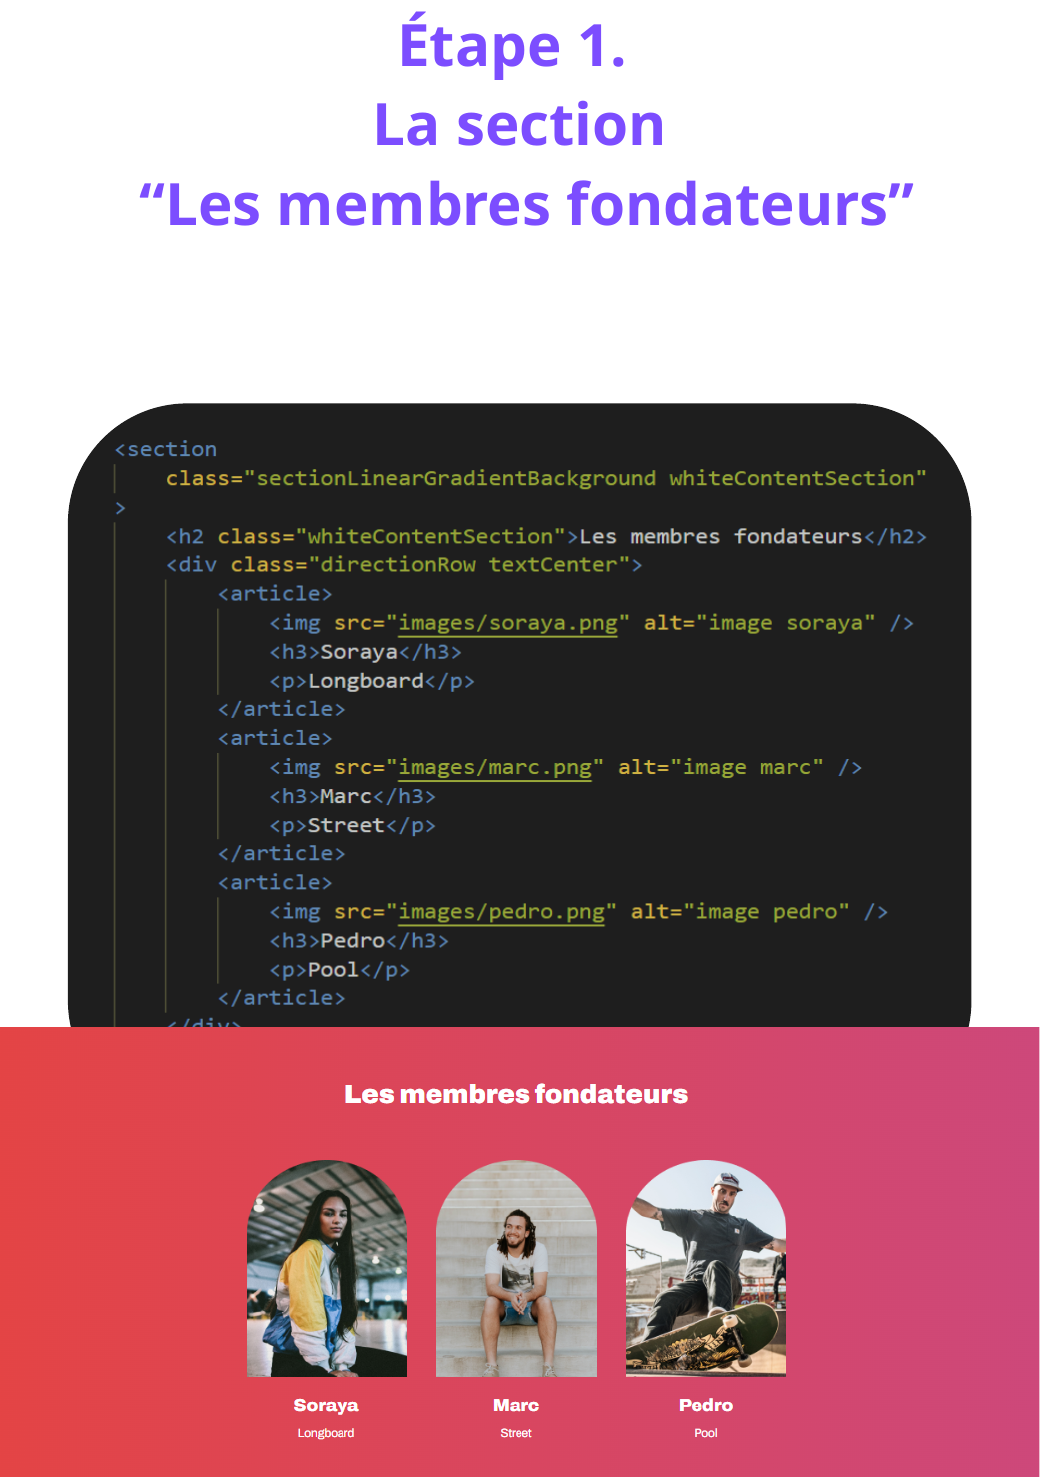

# Étape 1. La section “Les membres fondateurs”